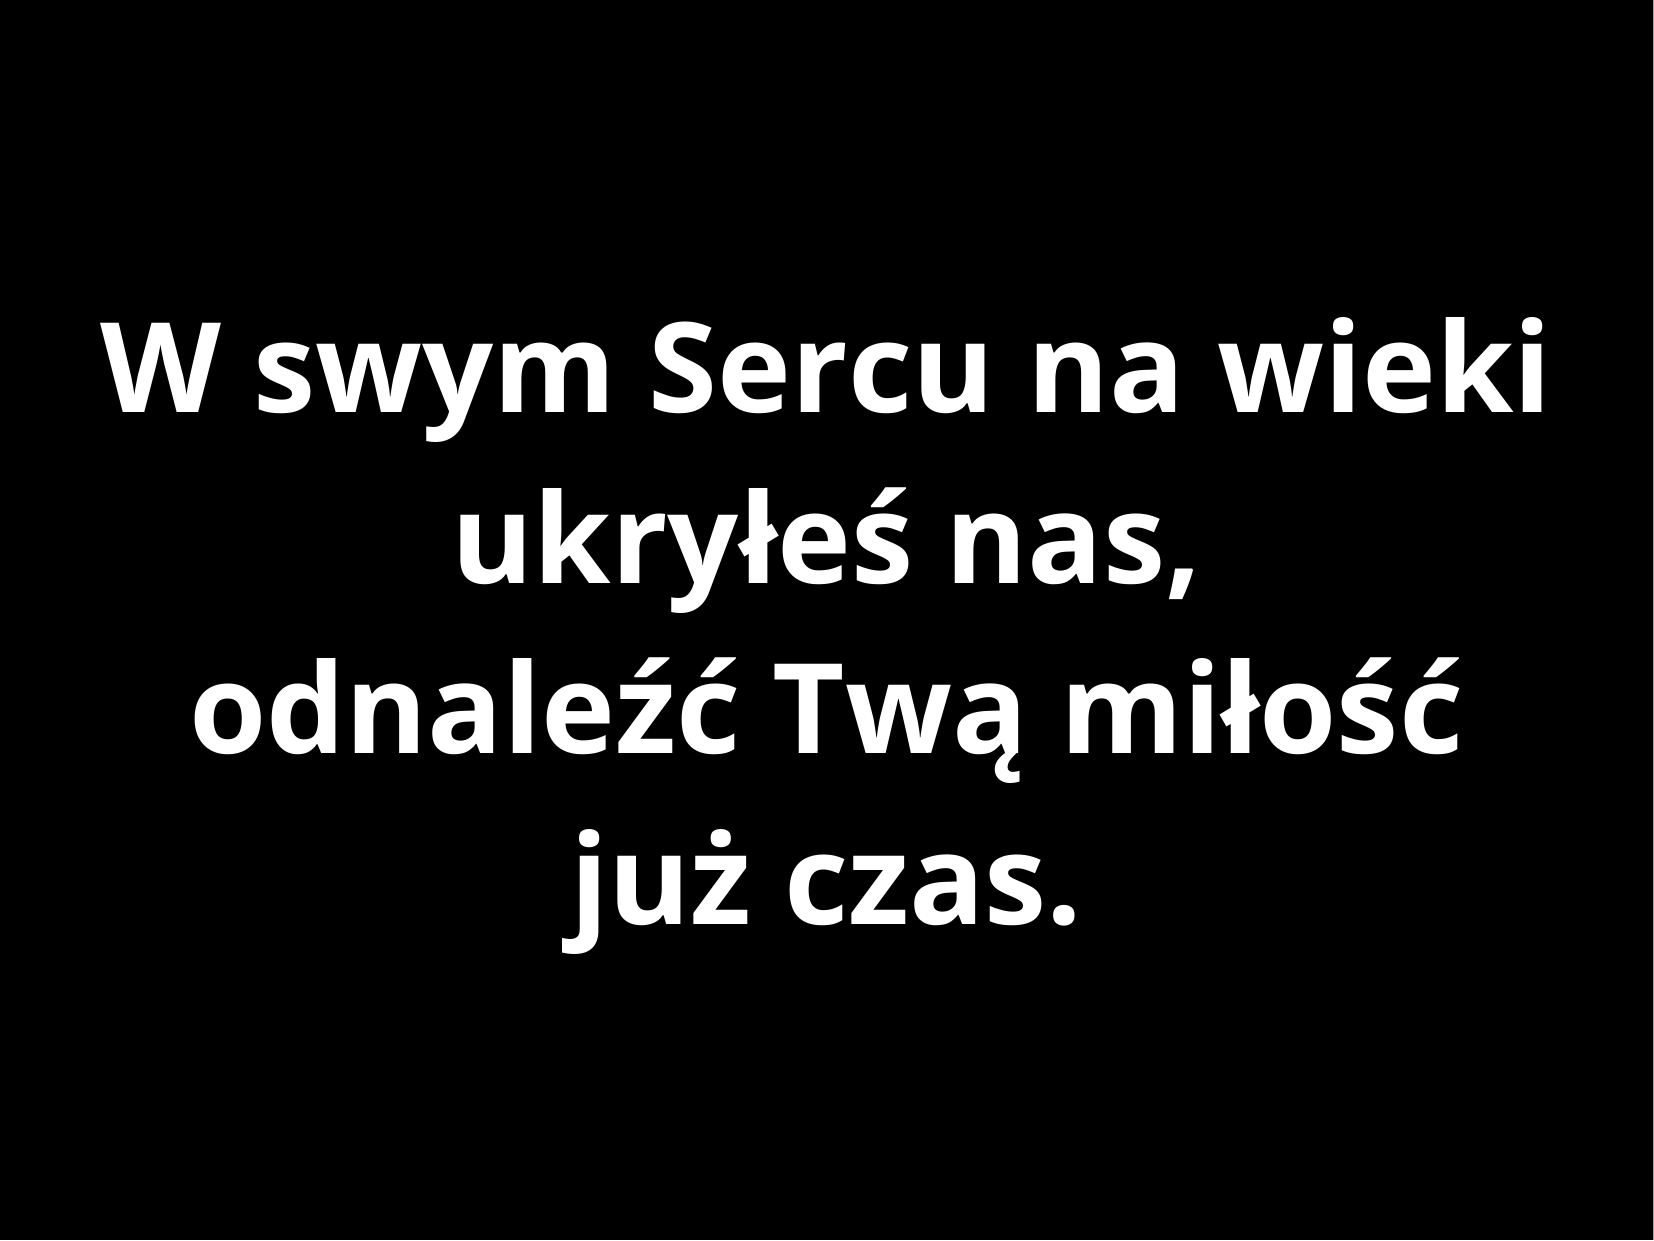

# W swym Sercu na wieki ukryłeś nas, odnaleźć Twą miłość już czas.